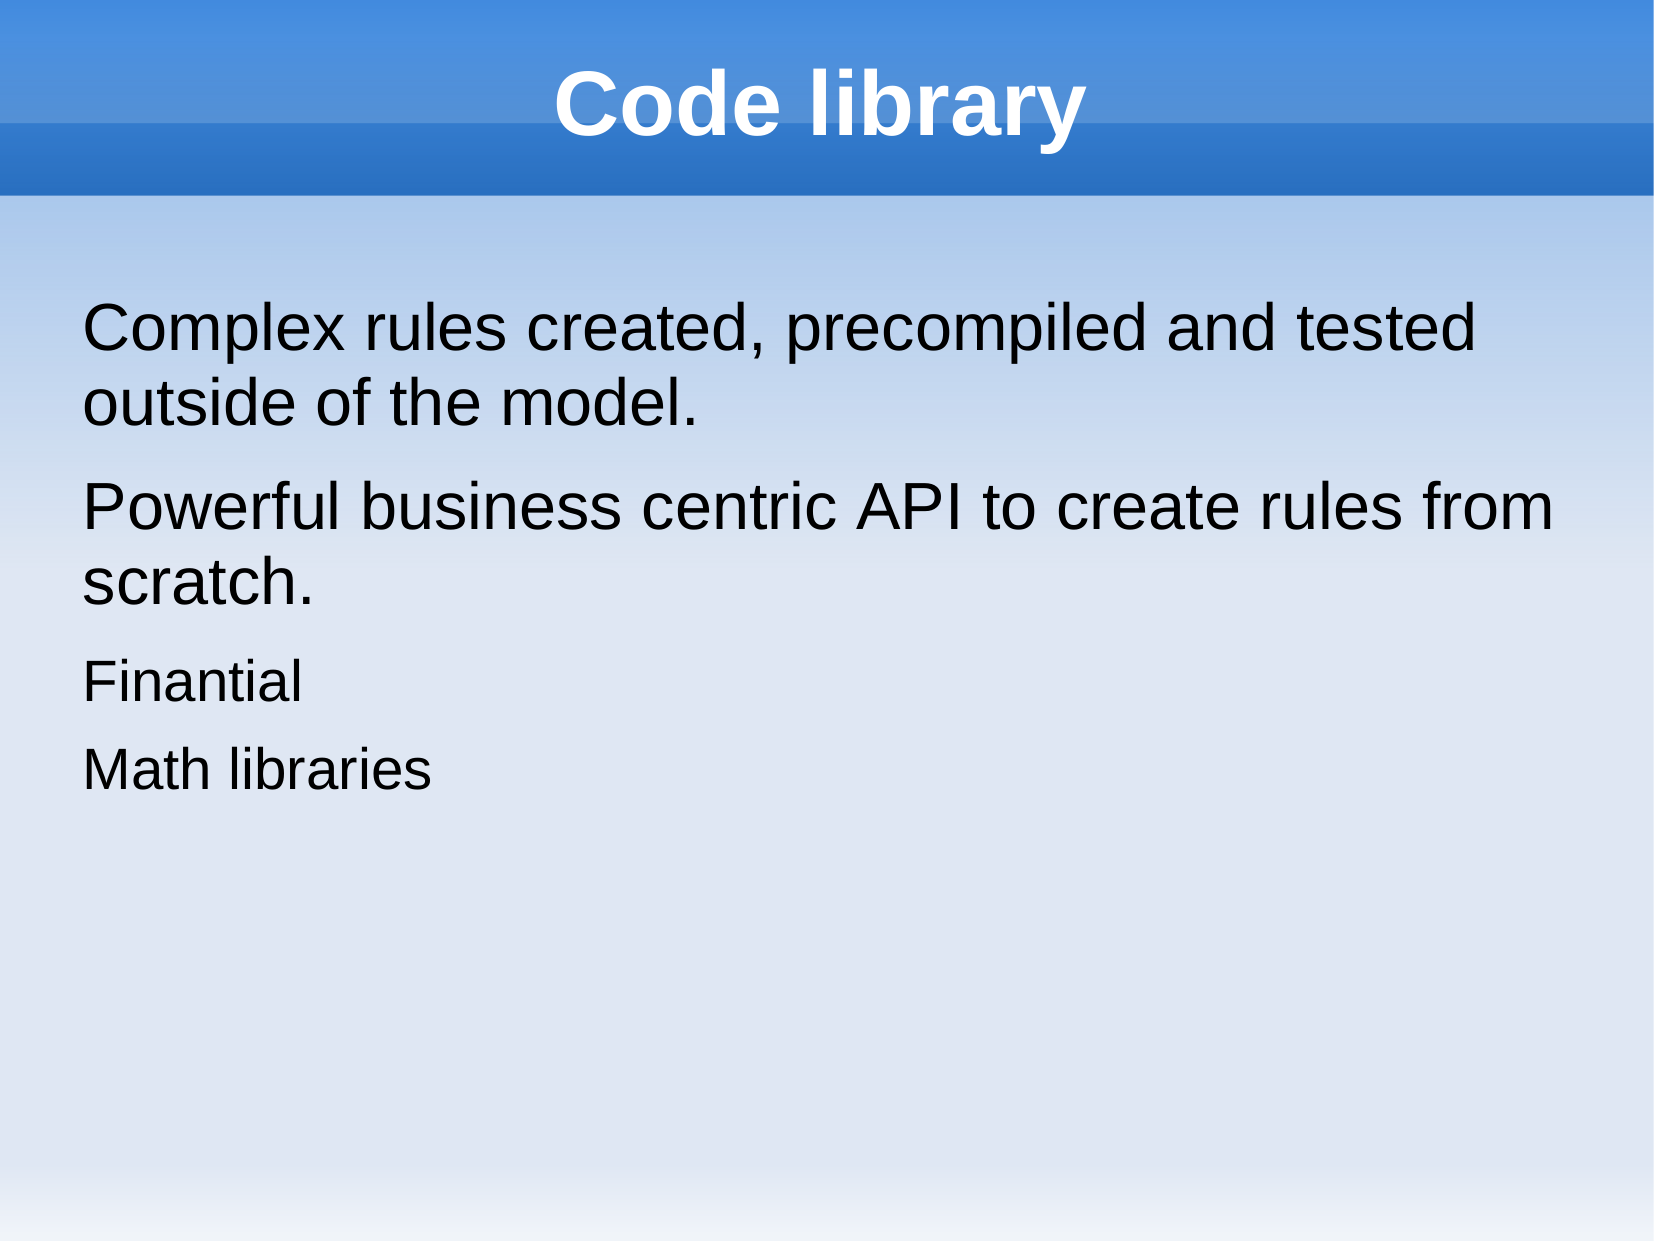

# Code library
Complex rules created, precompiled and tested outside of the model.
Powerful business centric API to create rules from scratch.
Finantial
Math libraries